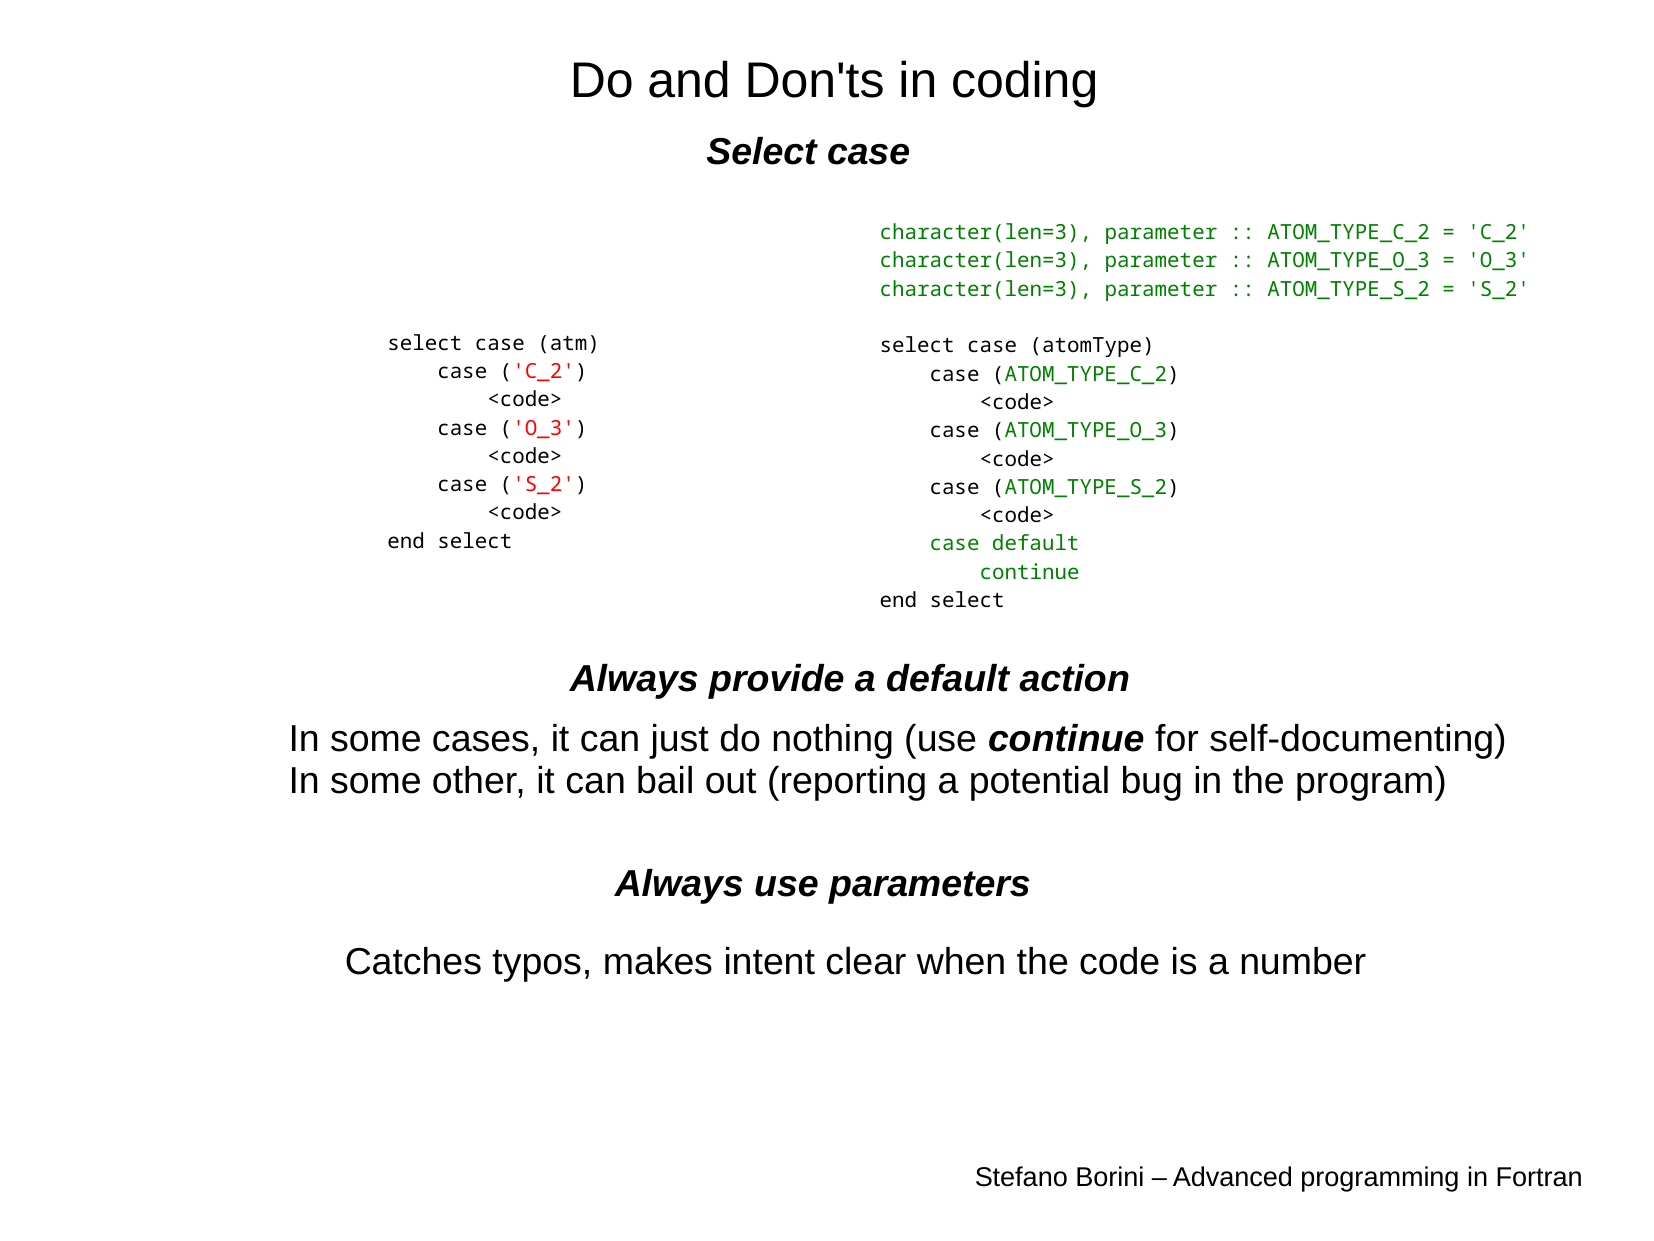

Do and Don'ts in coding
Select case
character(len=3), parameter :: ATOM_TYPE_C_2 = 'C_2'
character(len=3), parameter :: ATOM_TYPE_O_3 = 'O_3'
character(len=3), parameter :: ATOM_TYPE_S_2 = 'S_2'
select case (atomType)
 case (ATOM_TYPE_C_2)
 <code>
 case (ATOM_TYPE_O_3)
 <code>
 case (ATOM_TYPE_S_2)
 <code>
 case default
 continue
end select
select case (atm)
 case ('C_2')
 <code>
 case ('O_3')
 <code>
 case ('S_2')
 <code>
end select
Always provide a default action
In some cases, it can just do nothing (use continue for self-documenting)
In some other, it can bail out (reporting a potential bug in the program)
Always use parameters
Catches typos, makes intent clear when the code is a number
Stefano Borini – Advanced programming in Fortran